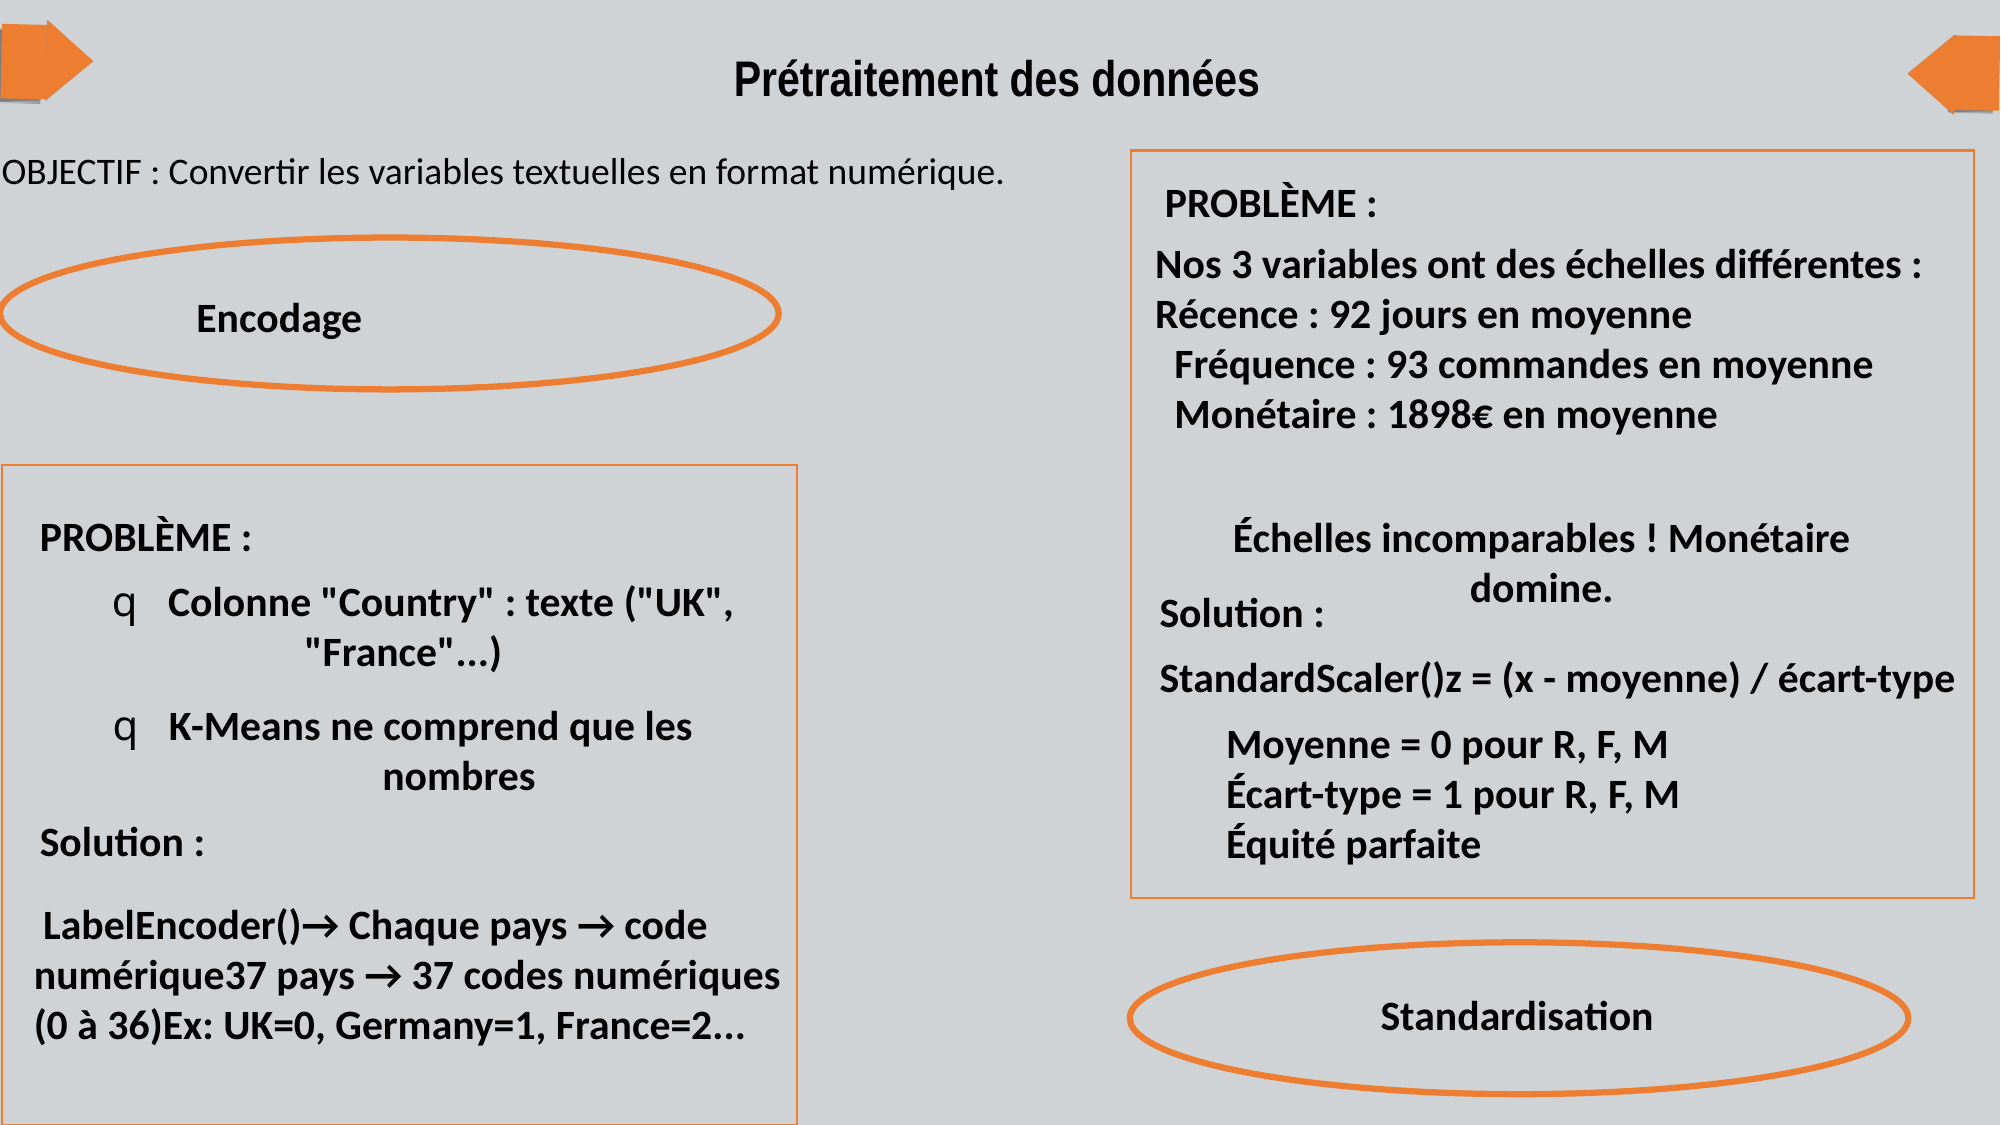

Prétraitement des données
OBJECTIF : Convertir les variables textuelles en format numérique.
PROBLÈME :
Nos 3 variables ont des échelles différentes : Récence : 92 jours en moyenne
 Fréquence : 93 commandes en moyenne
 Monétaire : 1898€ en moyenne
Échelles incomparables ! Monétaire domine.
Solution :
StandardScaler()z = (x - moyenne) / écart-type
 Moyenne = 0 pour R, F, M
 Écart-type = 1 pour R, F, M
 Équité parfaite
Encodage
PROBLÈME :
Colonne "Country" : texte ("UK", "France"...)
K-Means ne comprend que les nombres
Solution :
 LabelEncoder()→ Chaque pays → code numérique37 pays → 37 codes numériques (0 à 36)Ex: UK=0, Germany=1, France=2...
Standardisation